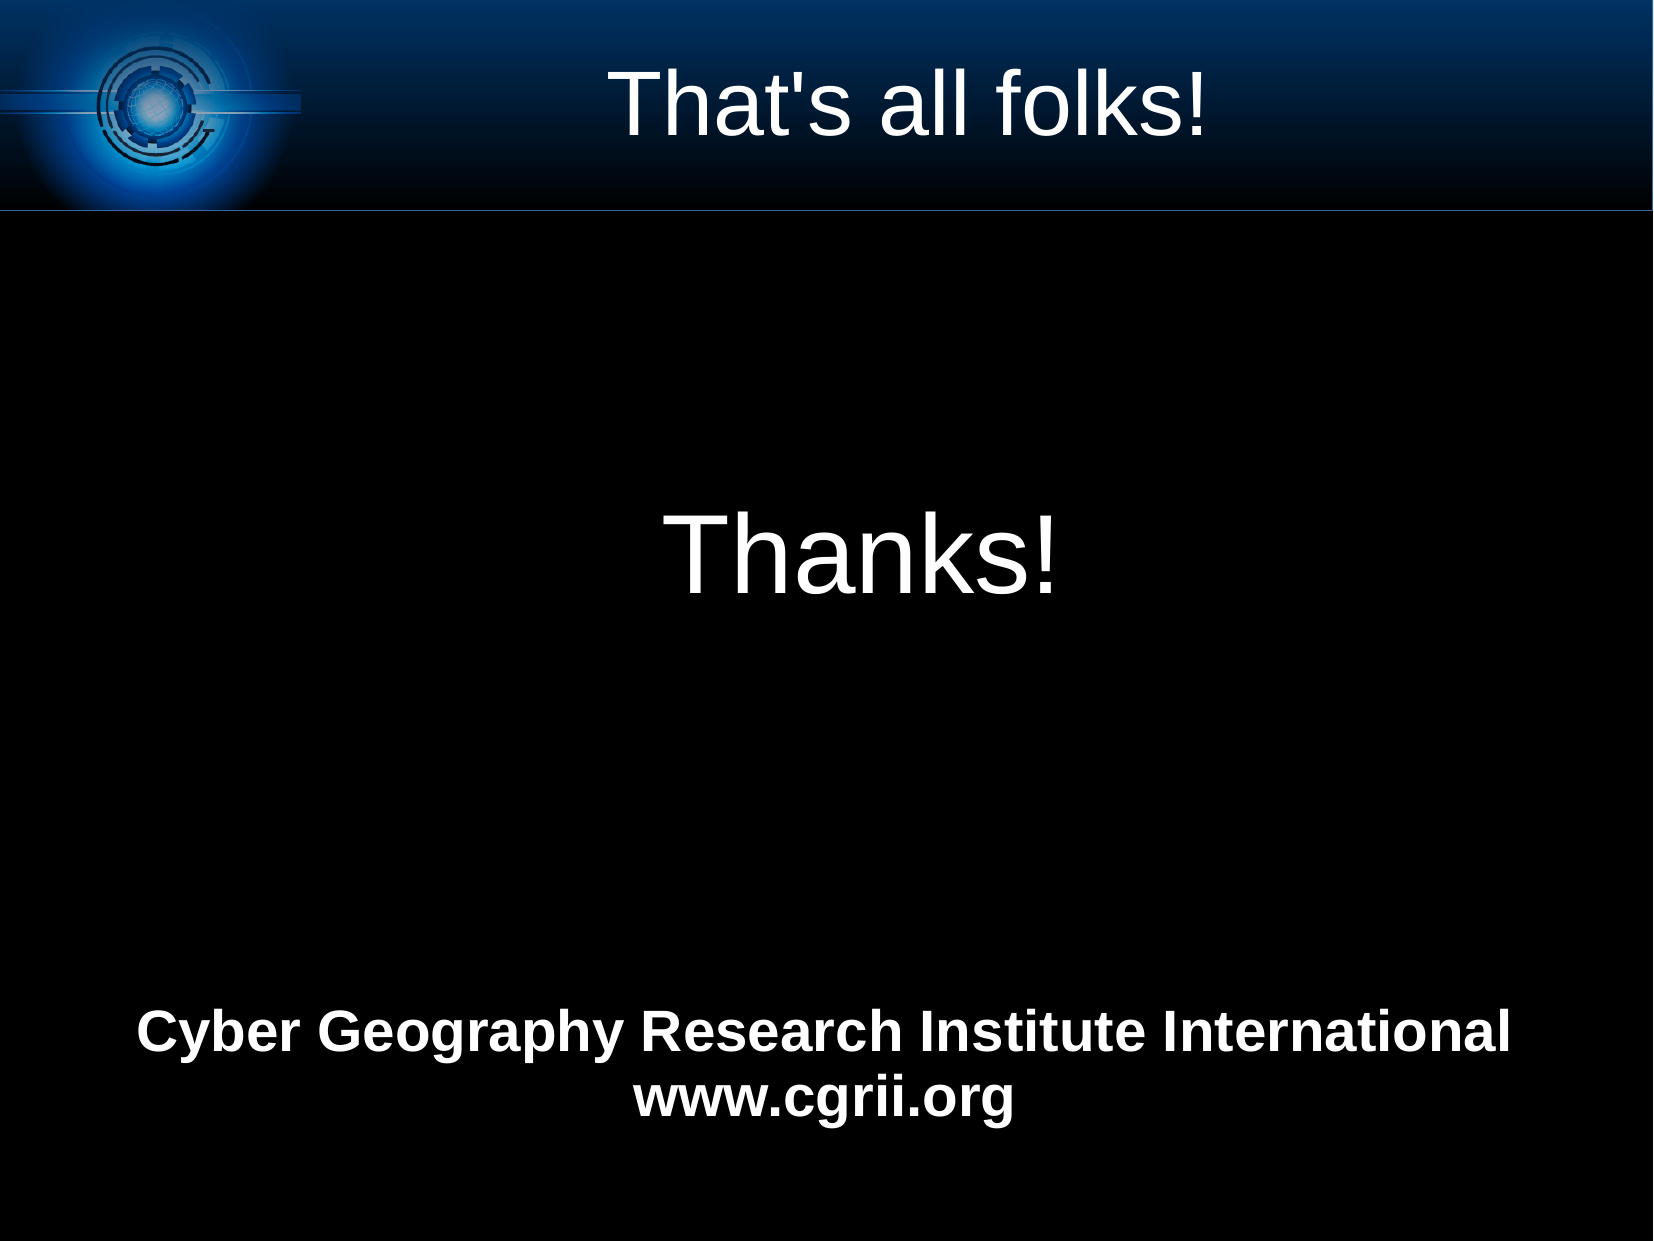

# That's all folks!
Thanks!
Cyber Geography Research Institute International
www.cgrii.org